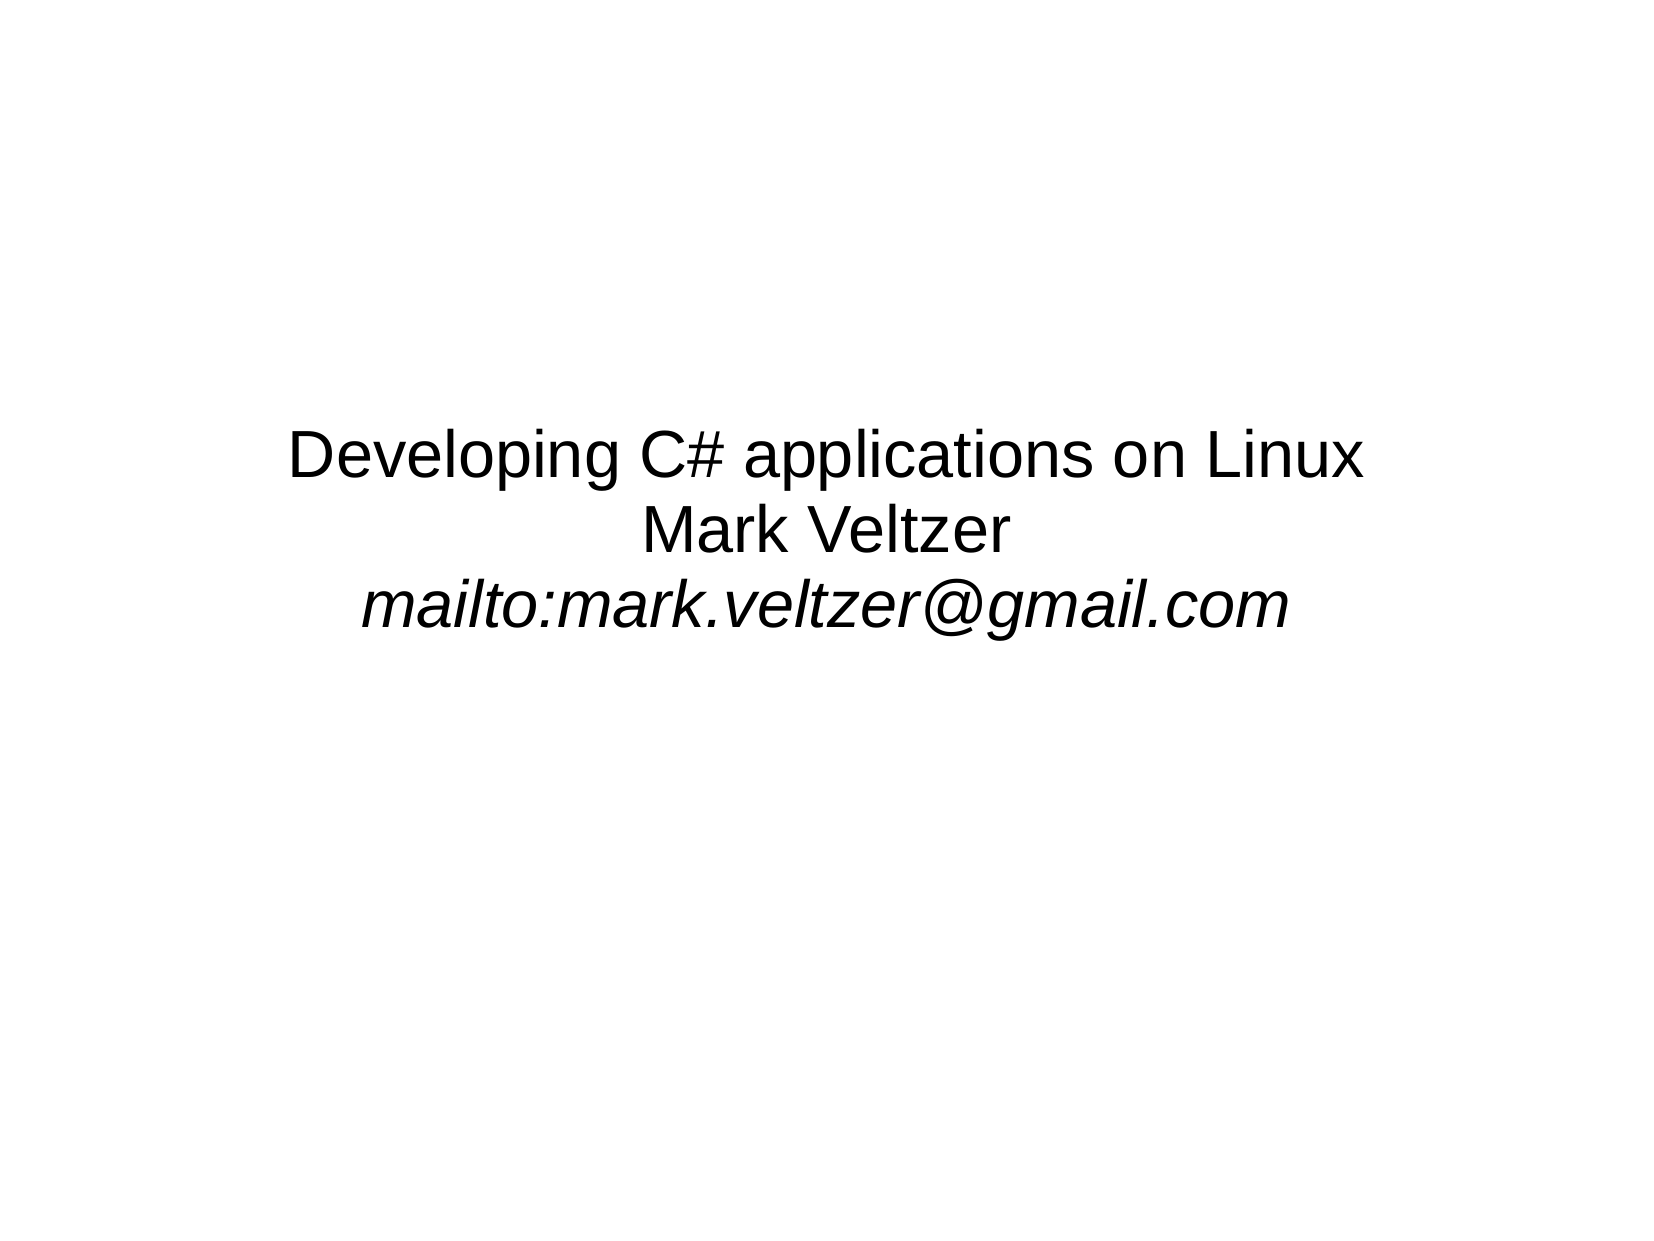

# Developing C# applications on Linux
Mark Veltzer
mailto:mark.veltzer@gmail.com